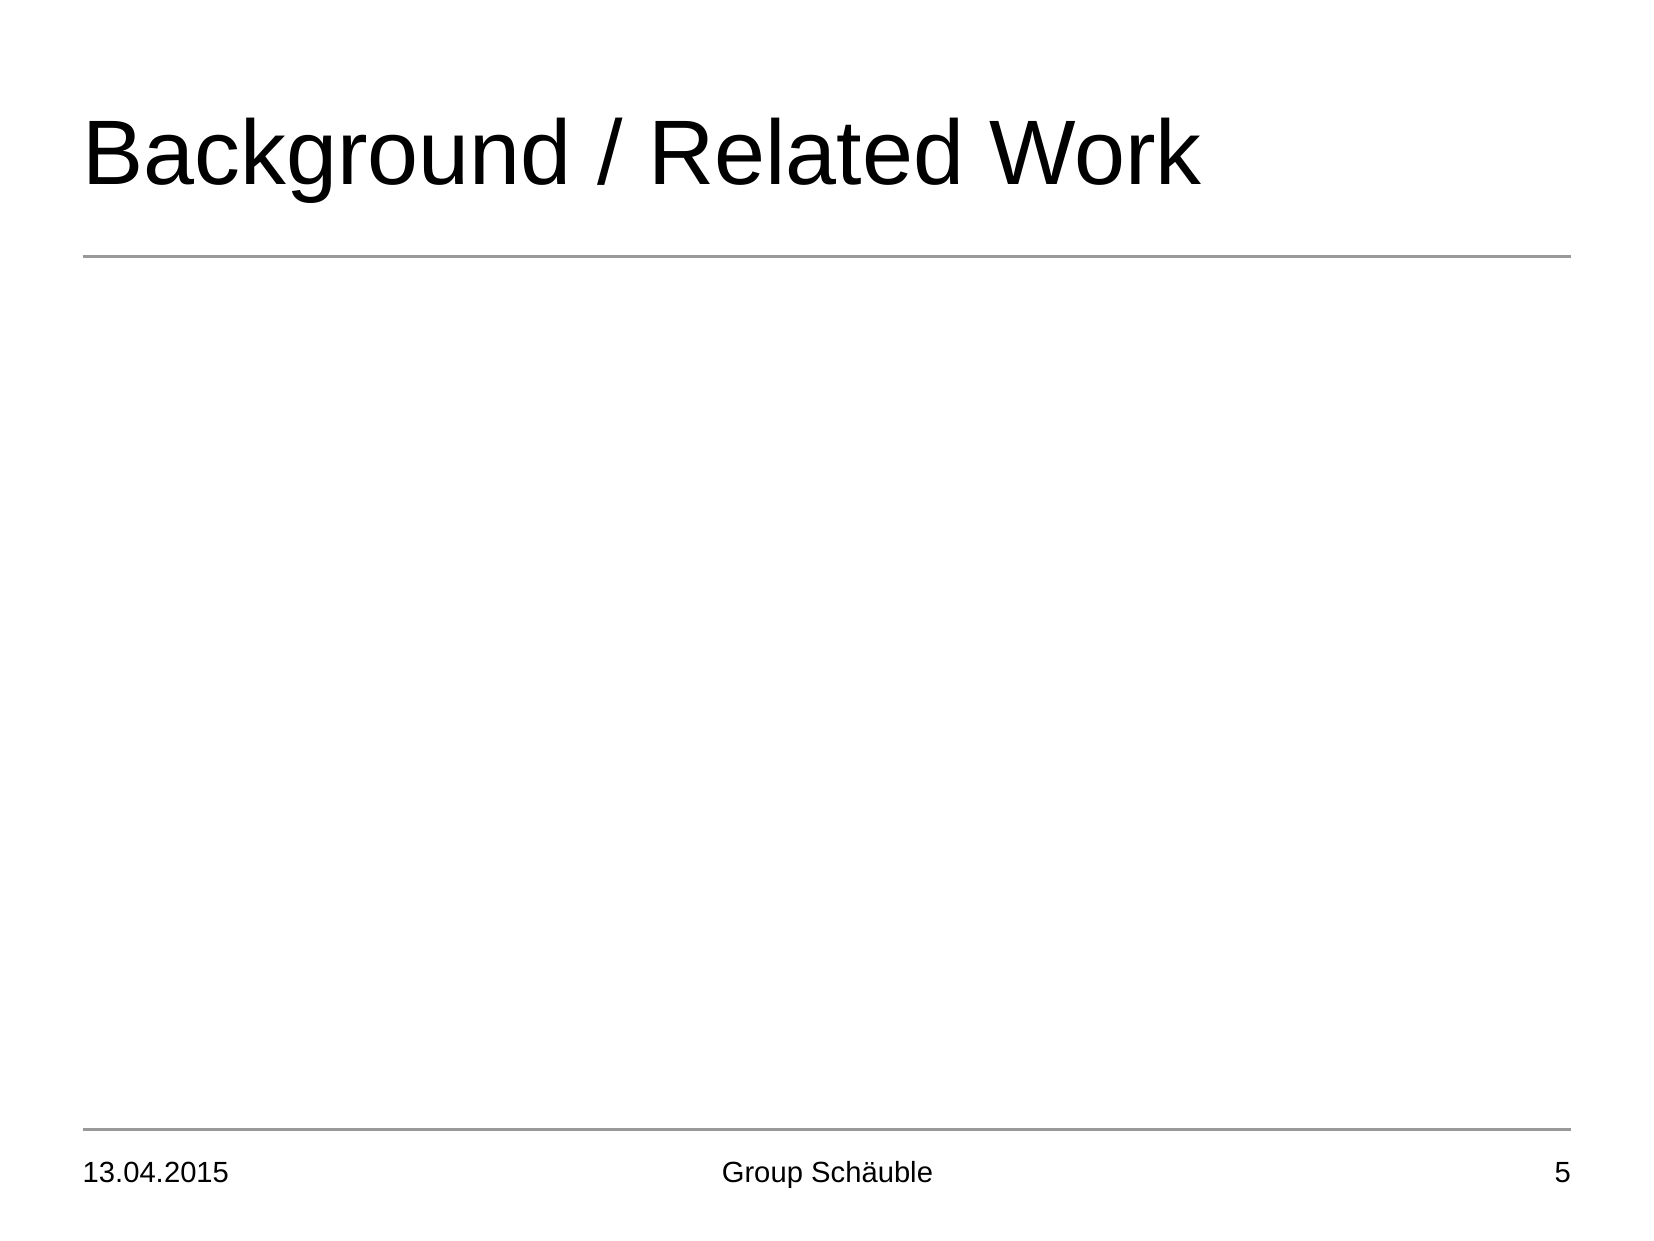

# Background / Related Work
13.04.2015
Group Schäuble
5